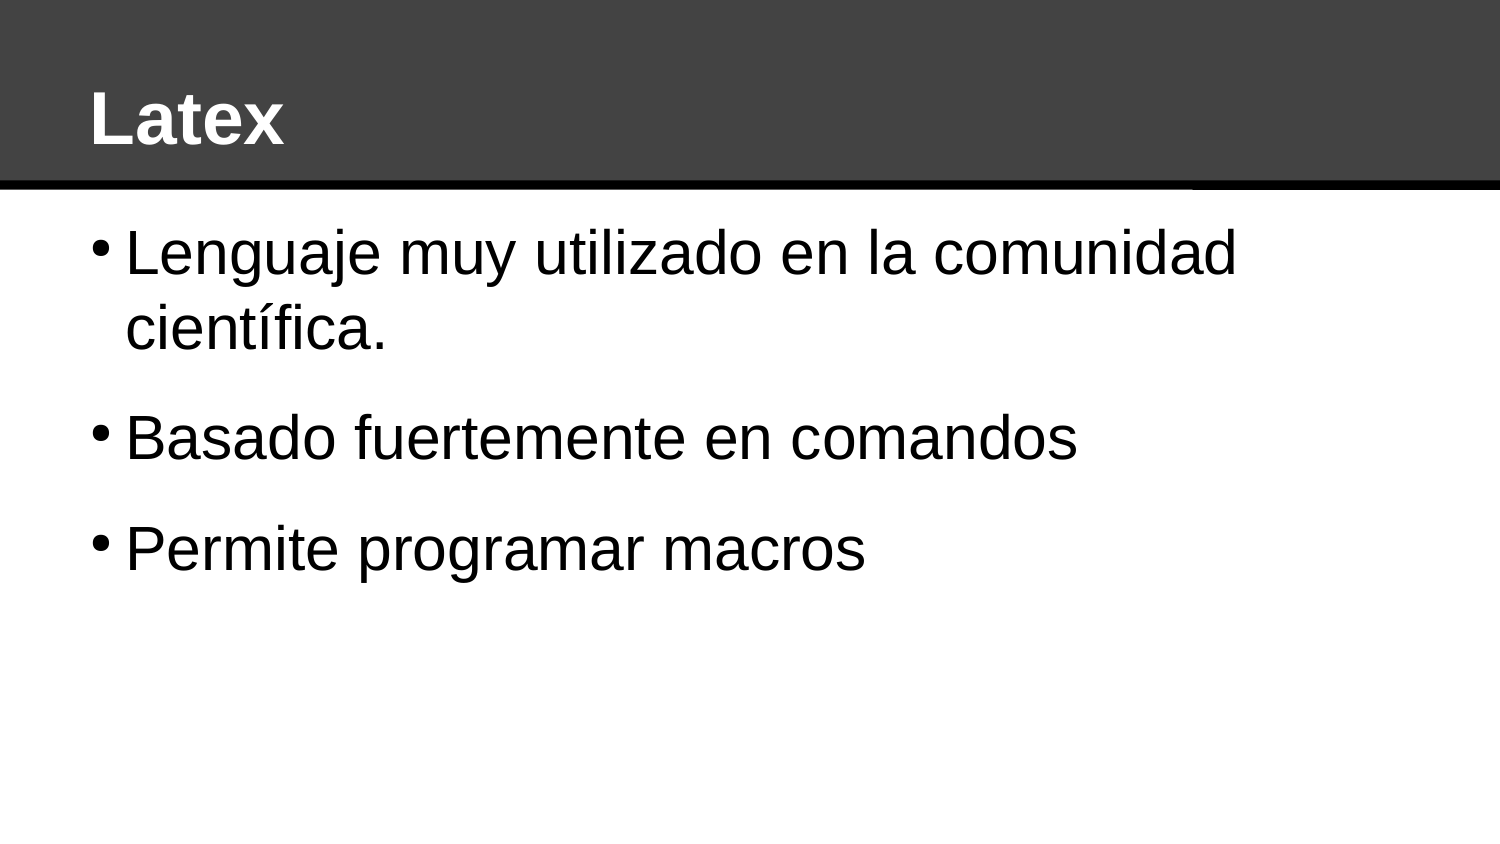

Latex
Lenguaje muy utilizado en la comunidad científica.
Basado fuertemente en comandos
Permite programar macros